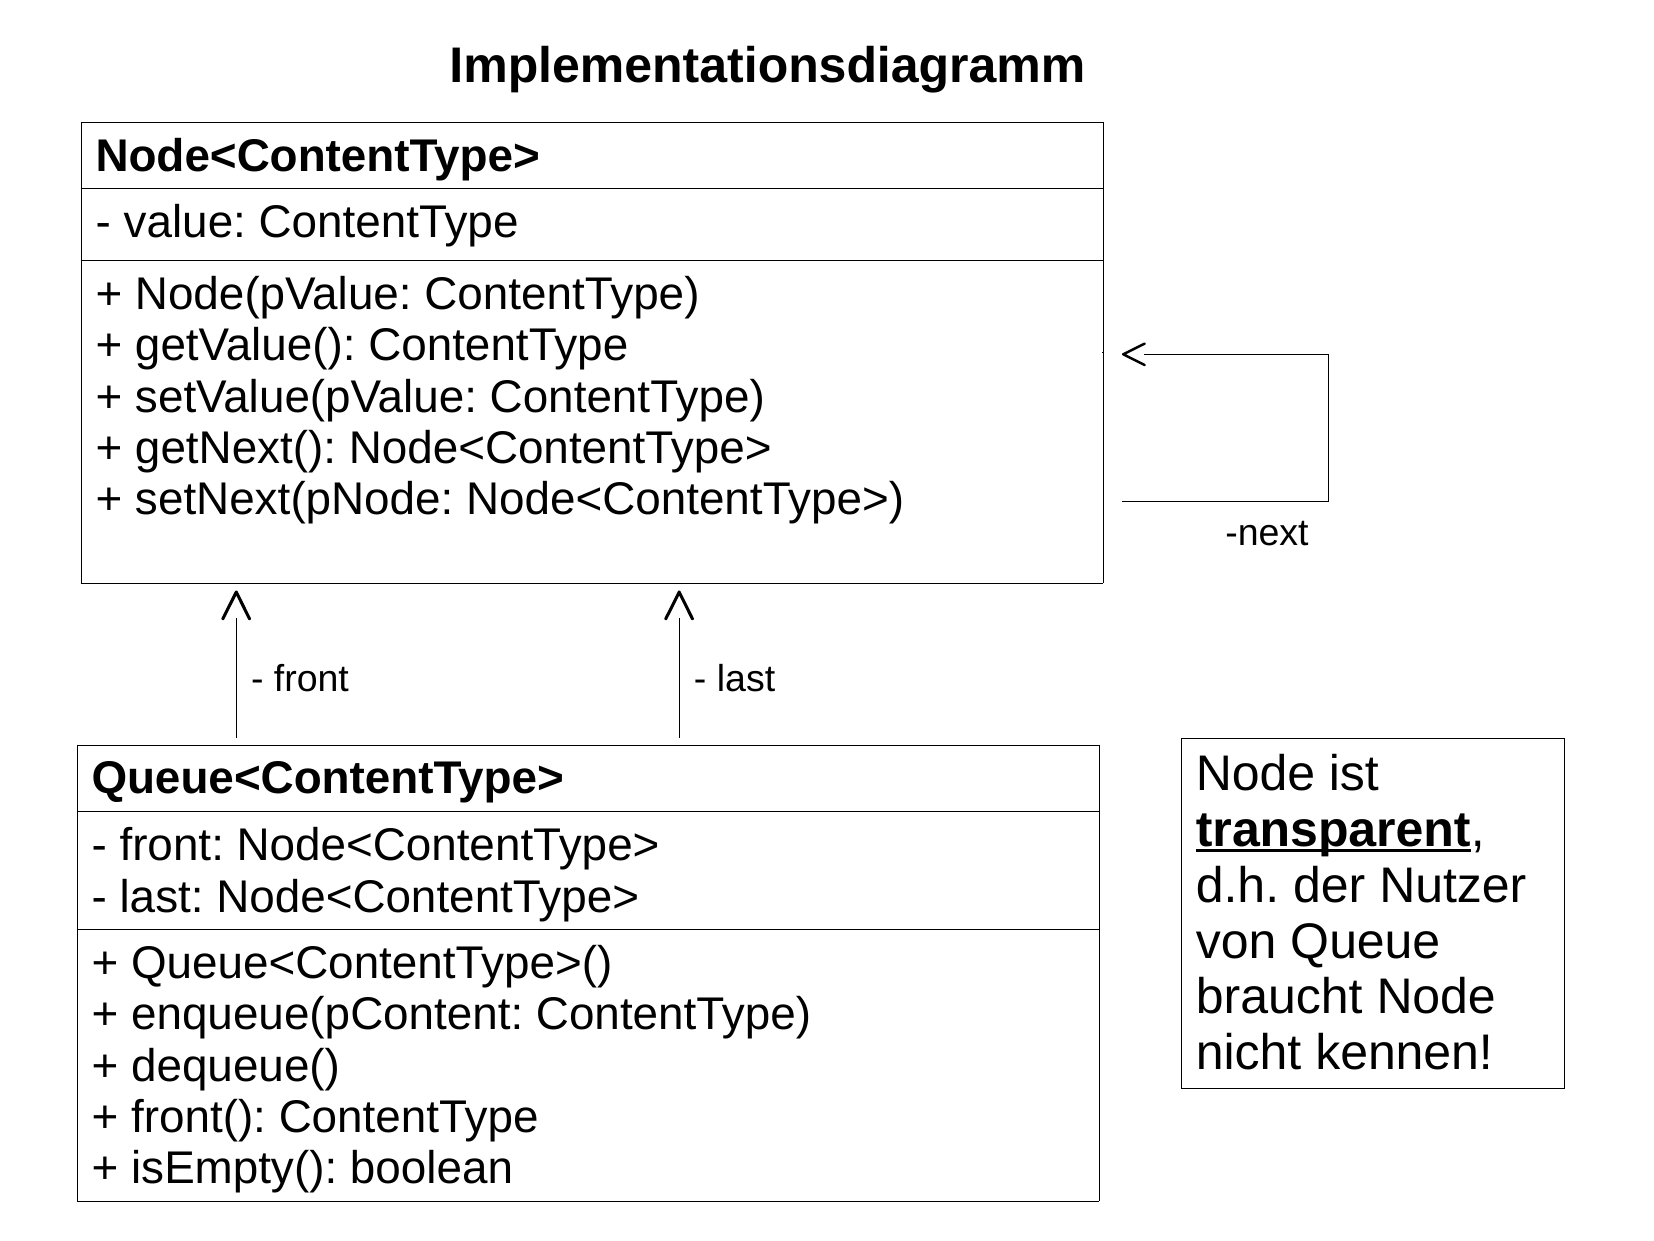

Implementationsdiagramm
| Node<ContentType> |
| --- |
| - value: ContentType |
| + Node(pValue: ContentType) + getValue(): ContentType + setValue(pValue: ContentType) + getNext(): Node<ContentType> + setNext(pNode: Node<ContentType>) |
-next
- front
- last
Node ist
transparent,
d.h. der Nutzer von Queue braucht Node nicht kennen!
| Queue<ContentType> |
| --- |
| - front: Node<ContentType> - last: Node<ContentType> |
| + Queue<ContentType>() + enqueue(pContent: ContentType) + dequeue() + front(): ContentType + isEmpty(): boolean |